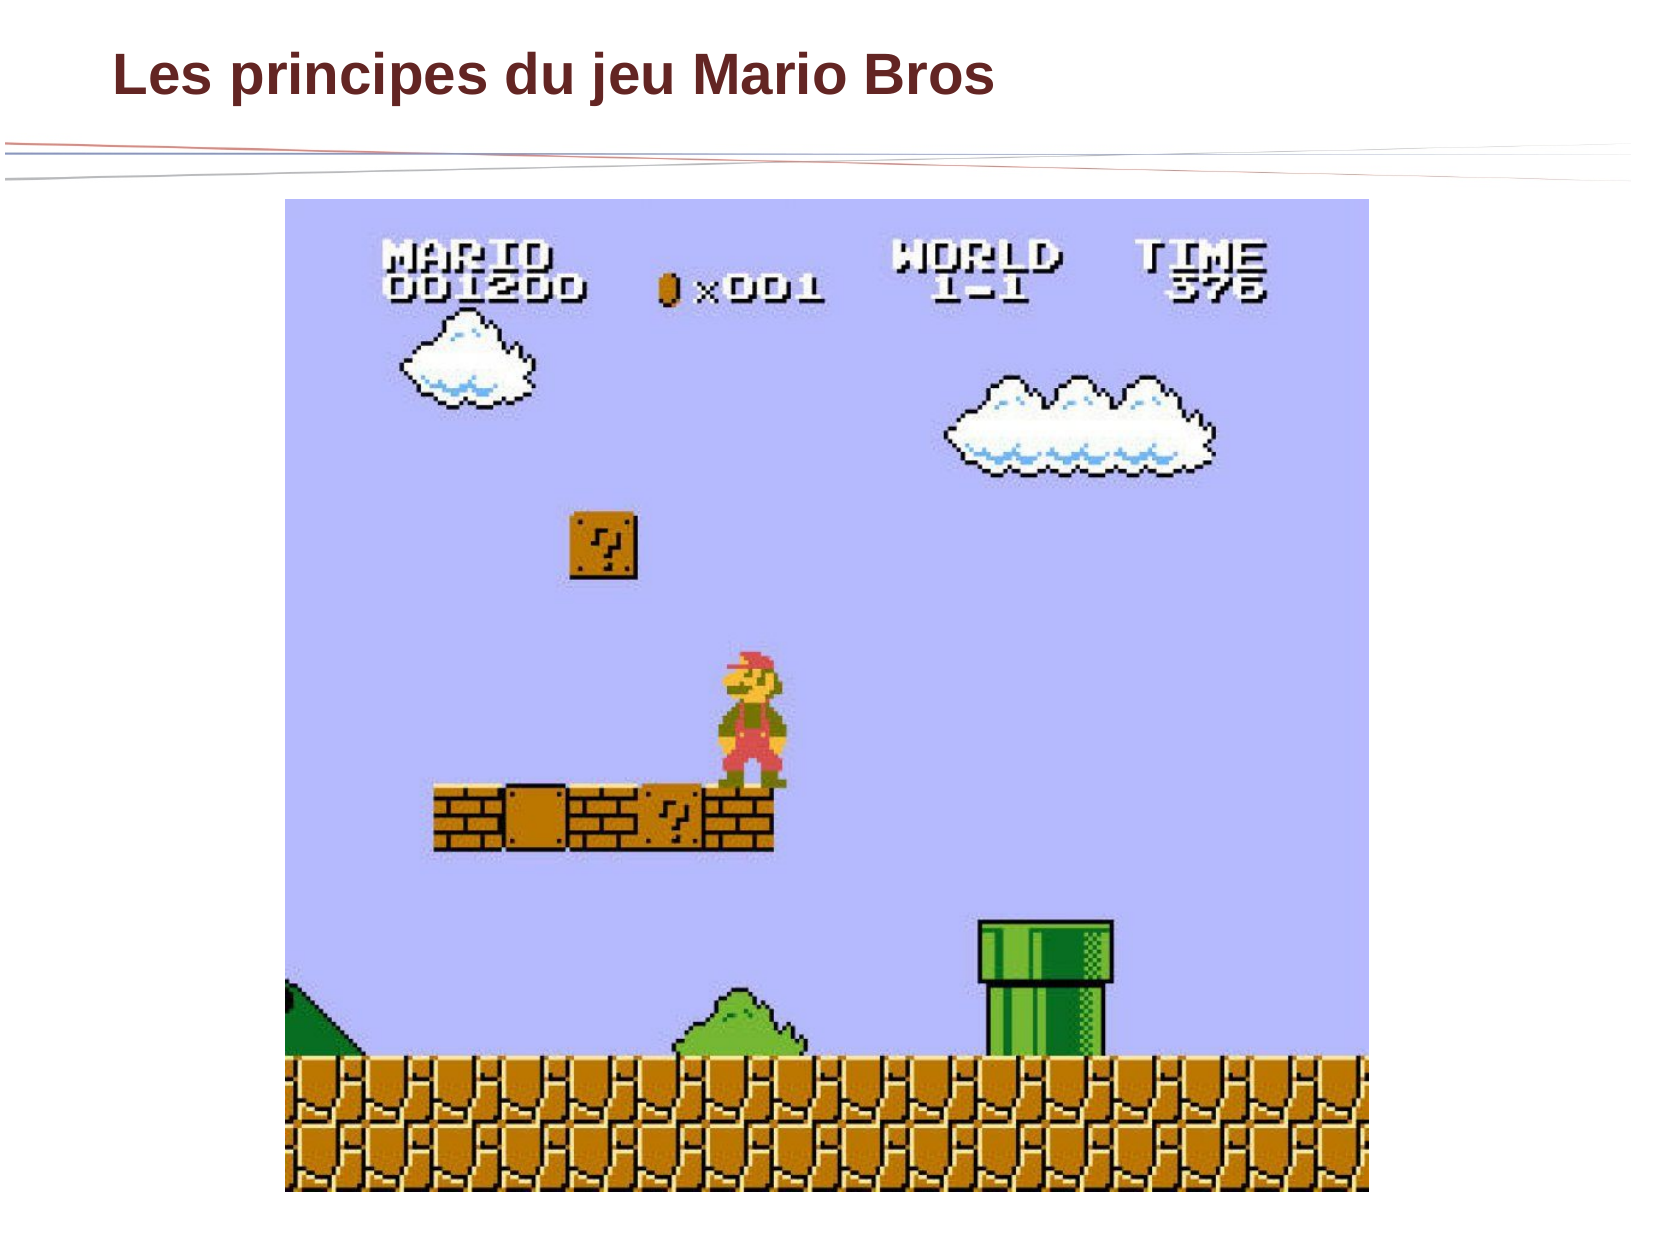

# Les principes du jeu Mario Bros